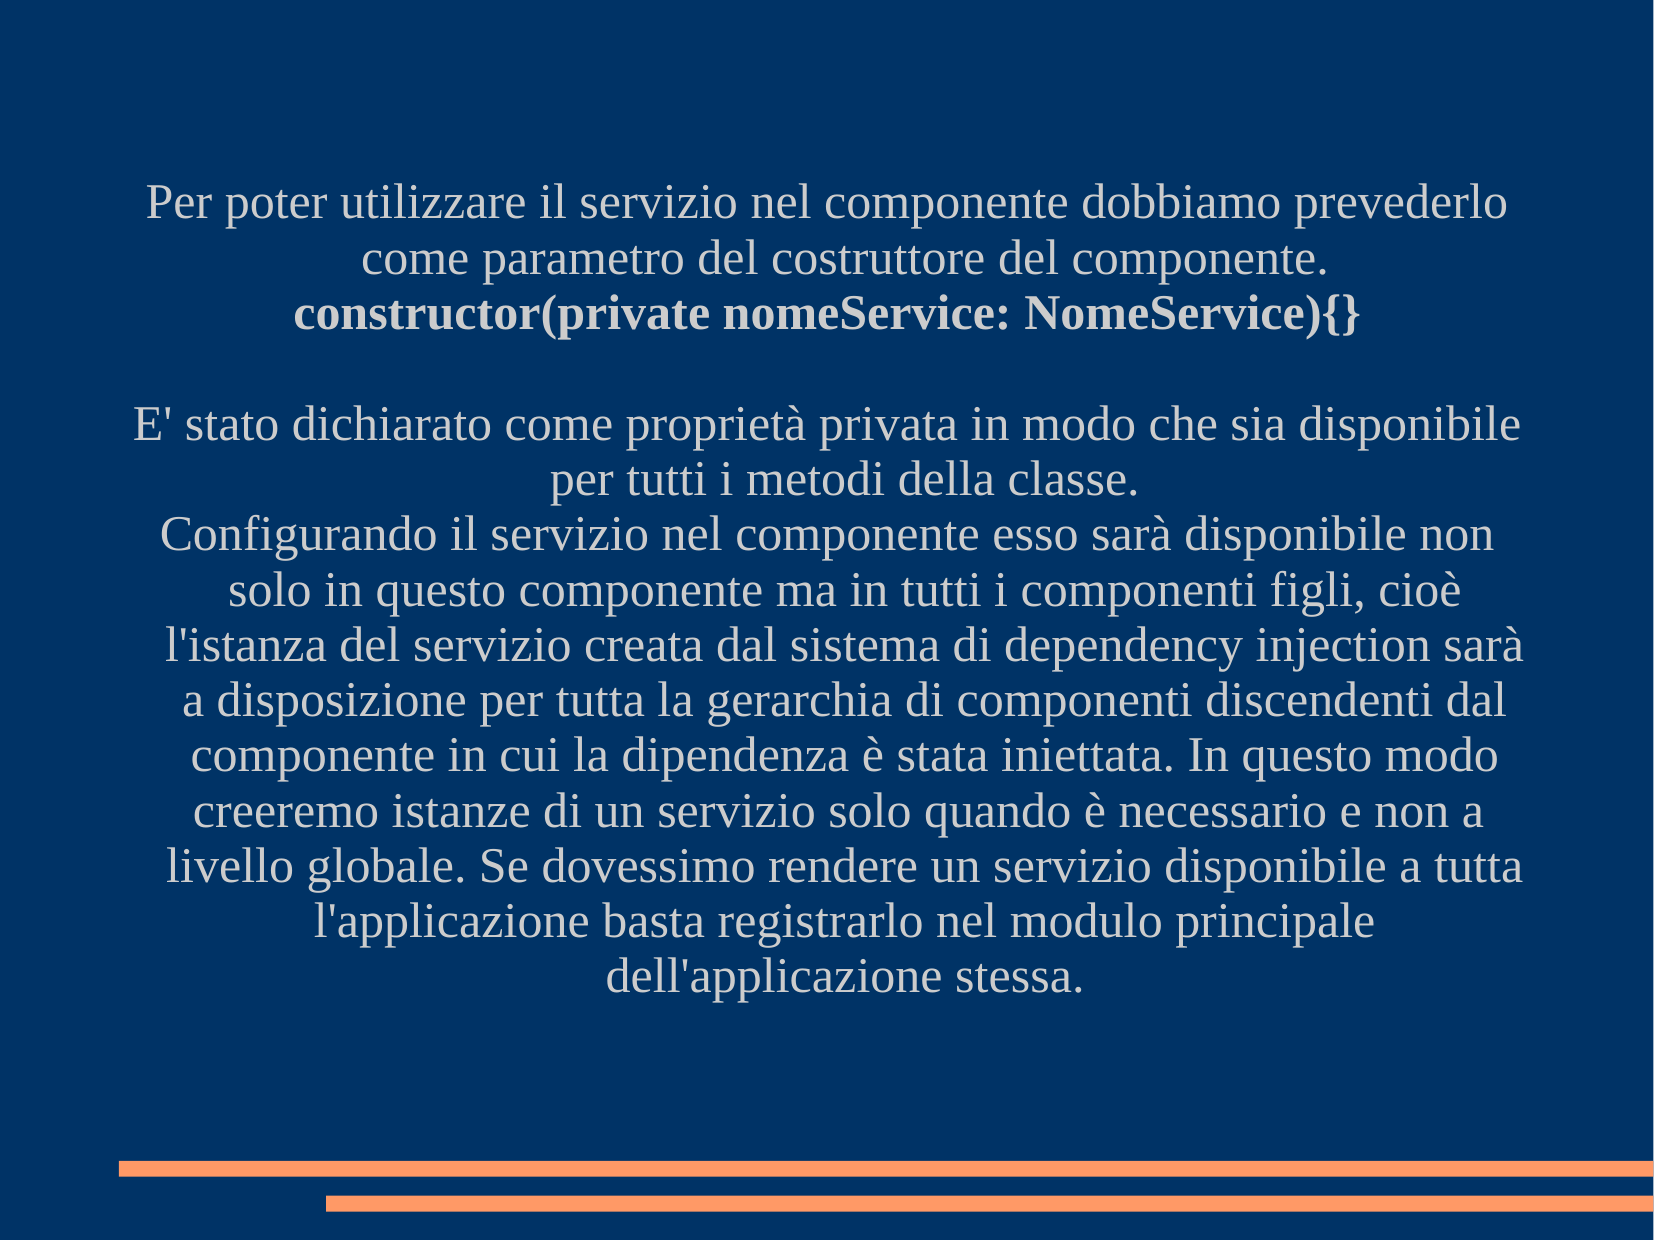

# Per poter utilizzare il servizio nel componente dobbiamo prevederlo come parametro del costruttore del componente.
constructor(private nomeService: NomeService){}
E' stato dichiarato come proprietà privata in modo che sia disponibile per tutti i metodi della classe.
Configurando il servizio nel componente esso sarà disponibile non solo in questo componente ma in tutti i componenti figli, cioè l'istanza del servizio creata dal sistema di dependency injection sarà a disposizione per tutta la gerarchia di componenti discendenti dal componente in cui la dipendenza è stata iniettata. In questo modo creeremo istanze di un servizio solo quando è necessario e non a livello globale. Se dovessimo rendere un servizio disponibile a tutta l'applicazione basta registrarlo nel modulo principale dell'applicazione stessa.